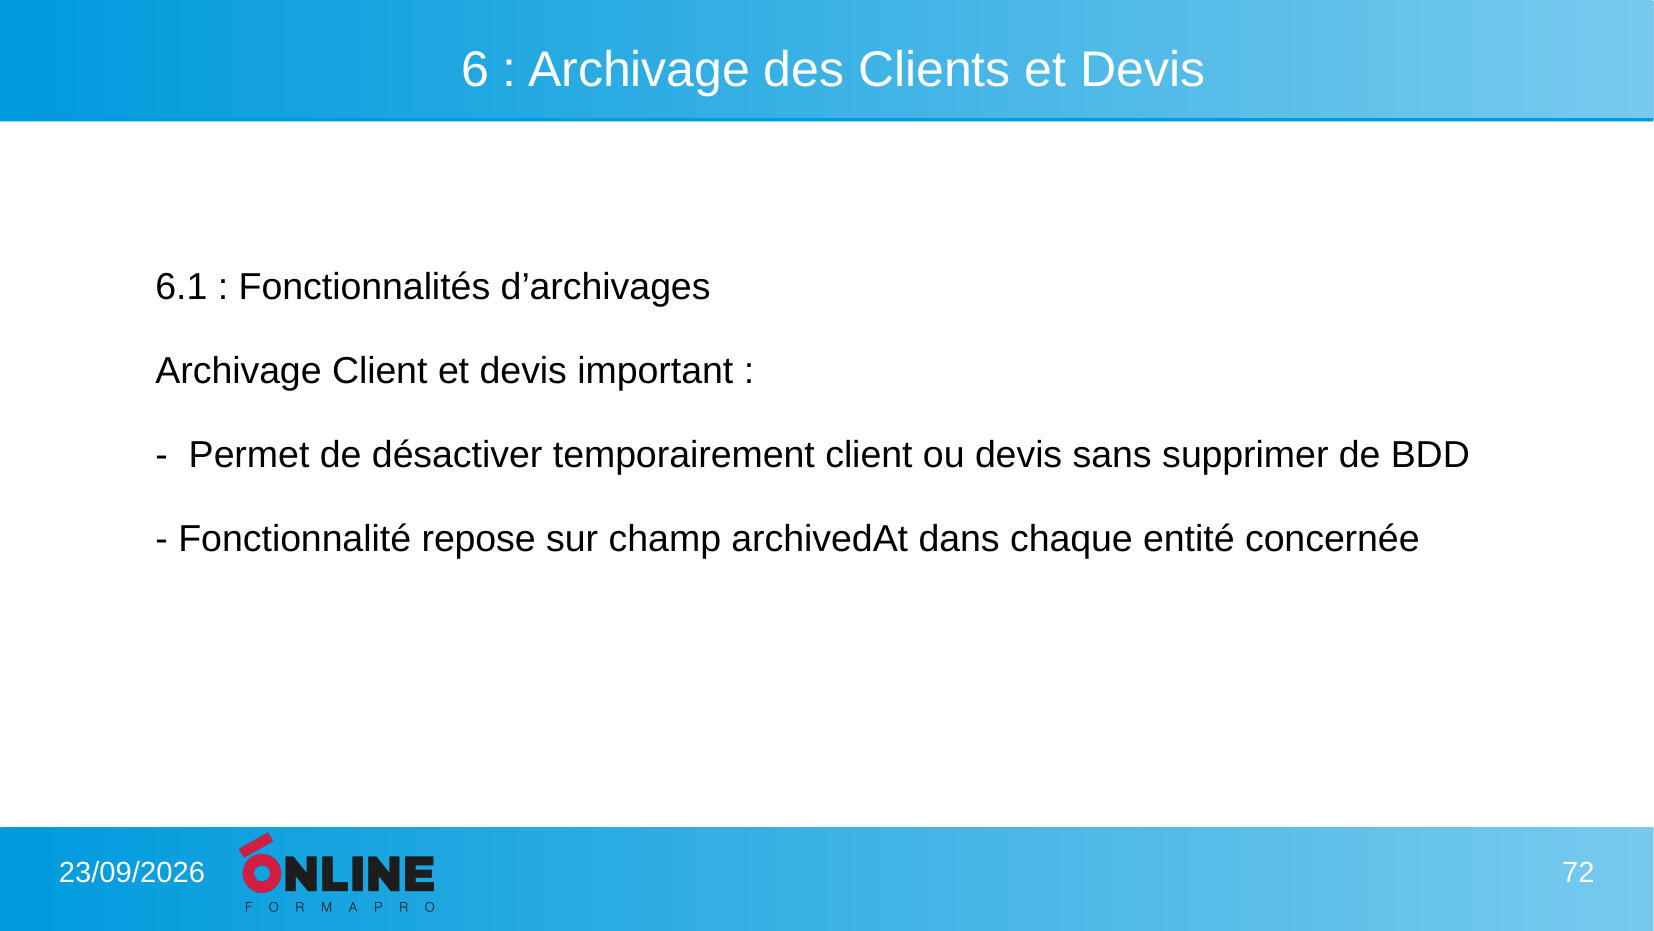

# 6 : Archivage des Clients et Devis
6.1 : Fonctionnalités d’archivages
Archivage Client et devis important :
- Permet de désactiver temporairement client ou devis sans supprimer de BDD
- Fonctionnalité repose sur champ archivedAt dans chaque entité concernée
72